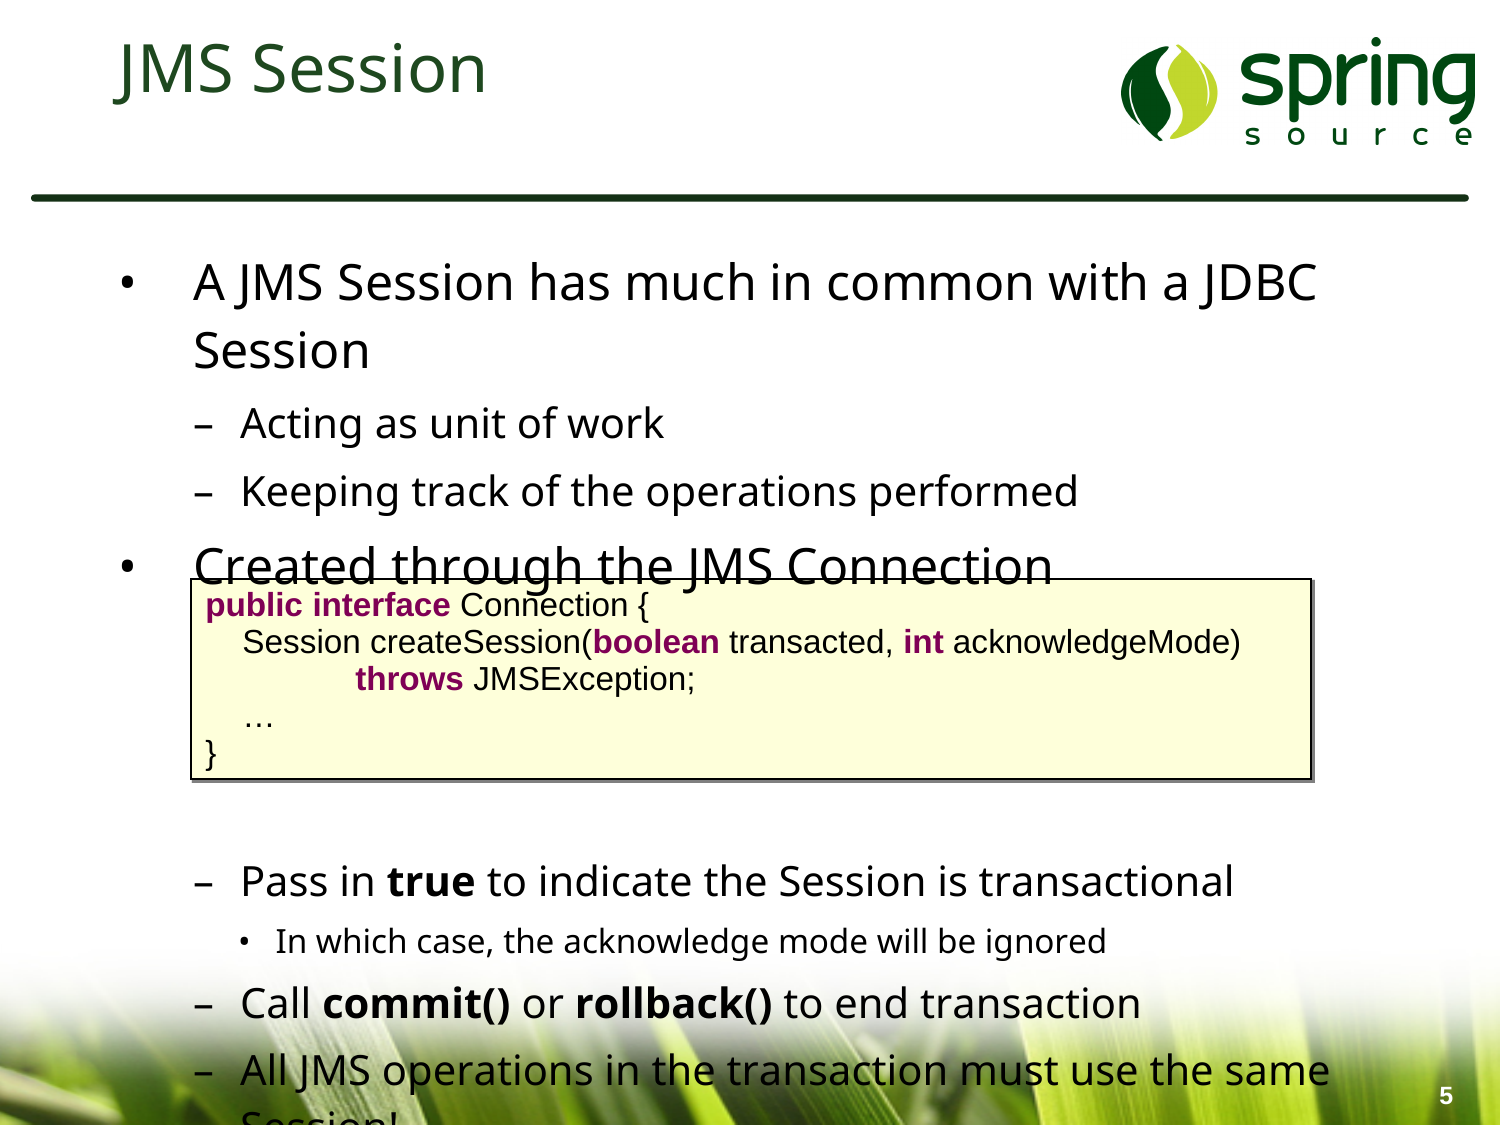

# JMS Session
A JMS Session has much in common with a JDBC Session
Acting as unit of work
Keeping track of the operations performed
Created through the JMS Connection
Pass in true to indicate the Session is transactional
In which case, the acknowledge mode will be ignored
Call commit() or rollback() to end transaction
All JMS operations in the transaction must use the same Session!
public interface Connection {
 Session createSession(boolean transacted, int acknowledgeMode)
	throws JMSException;
 …
}